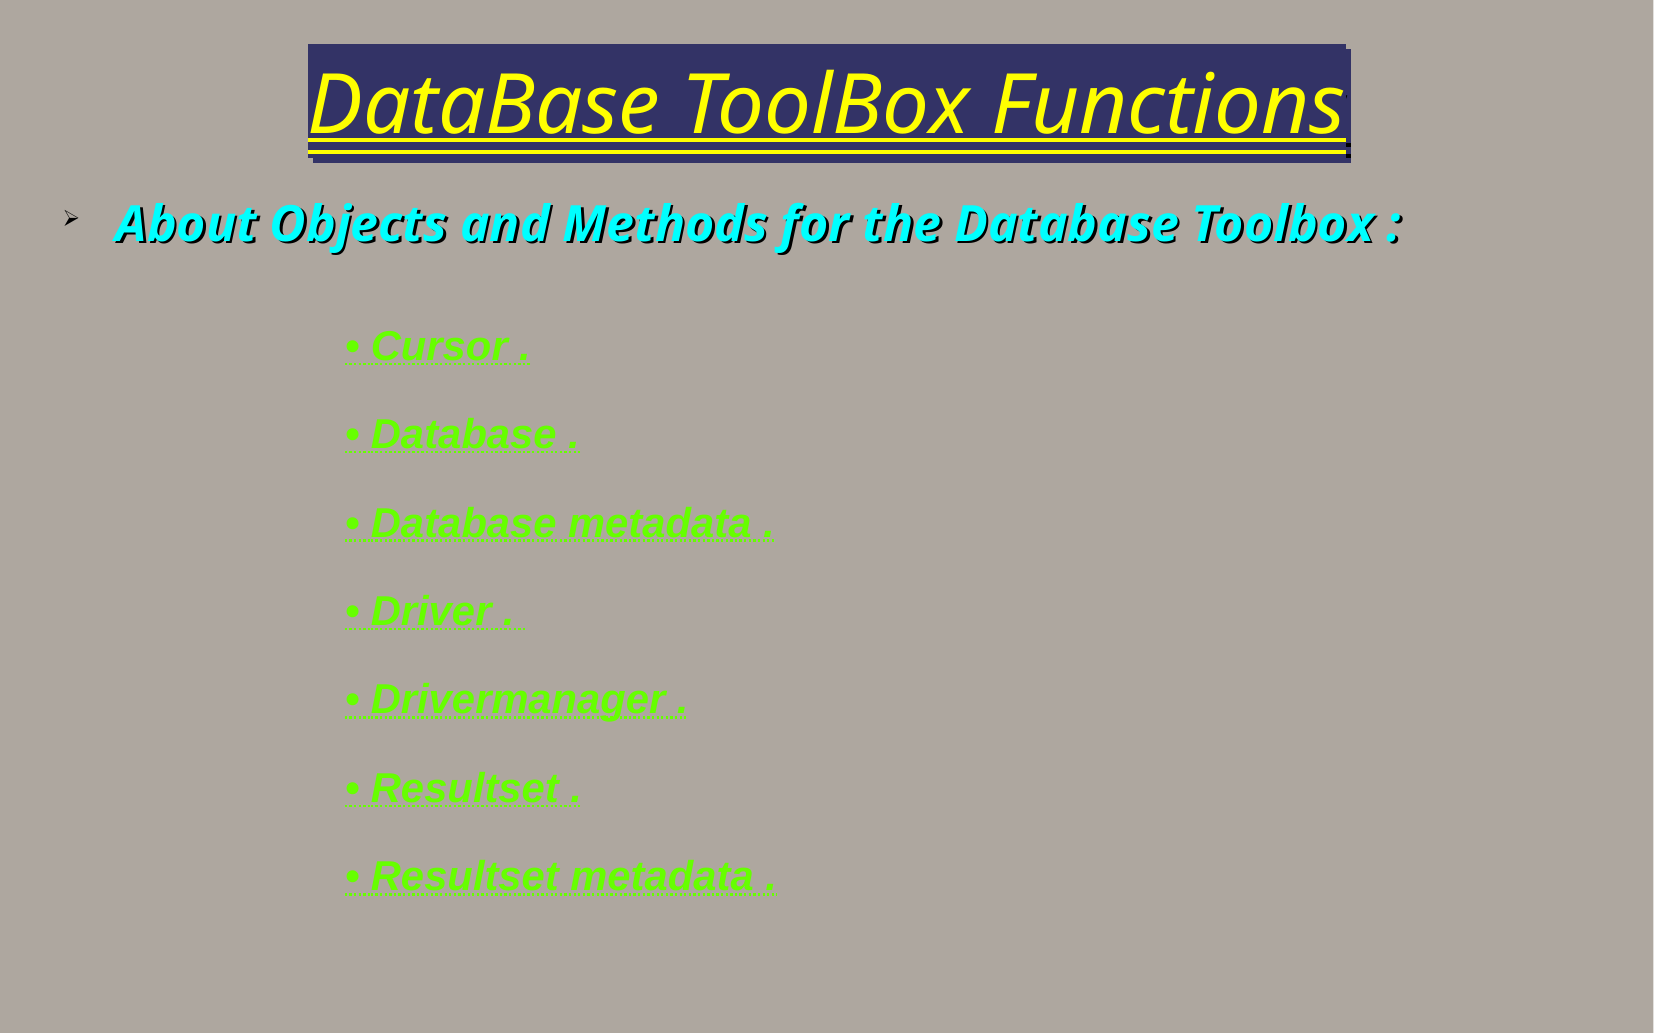

DataBase ToolBox Functions
# About Objects and Methods for the Database Toolbox :
• Cursor .
• Database .
• Database metadata .
• Driver .
• Drivermanager .
• Resultset .
• Resultset metadata .